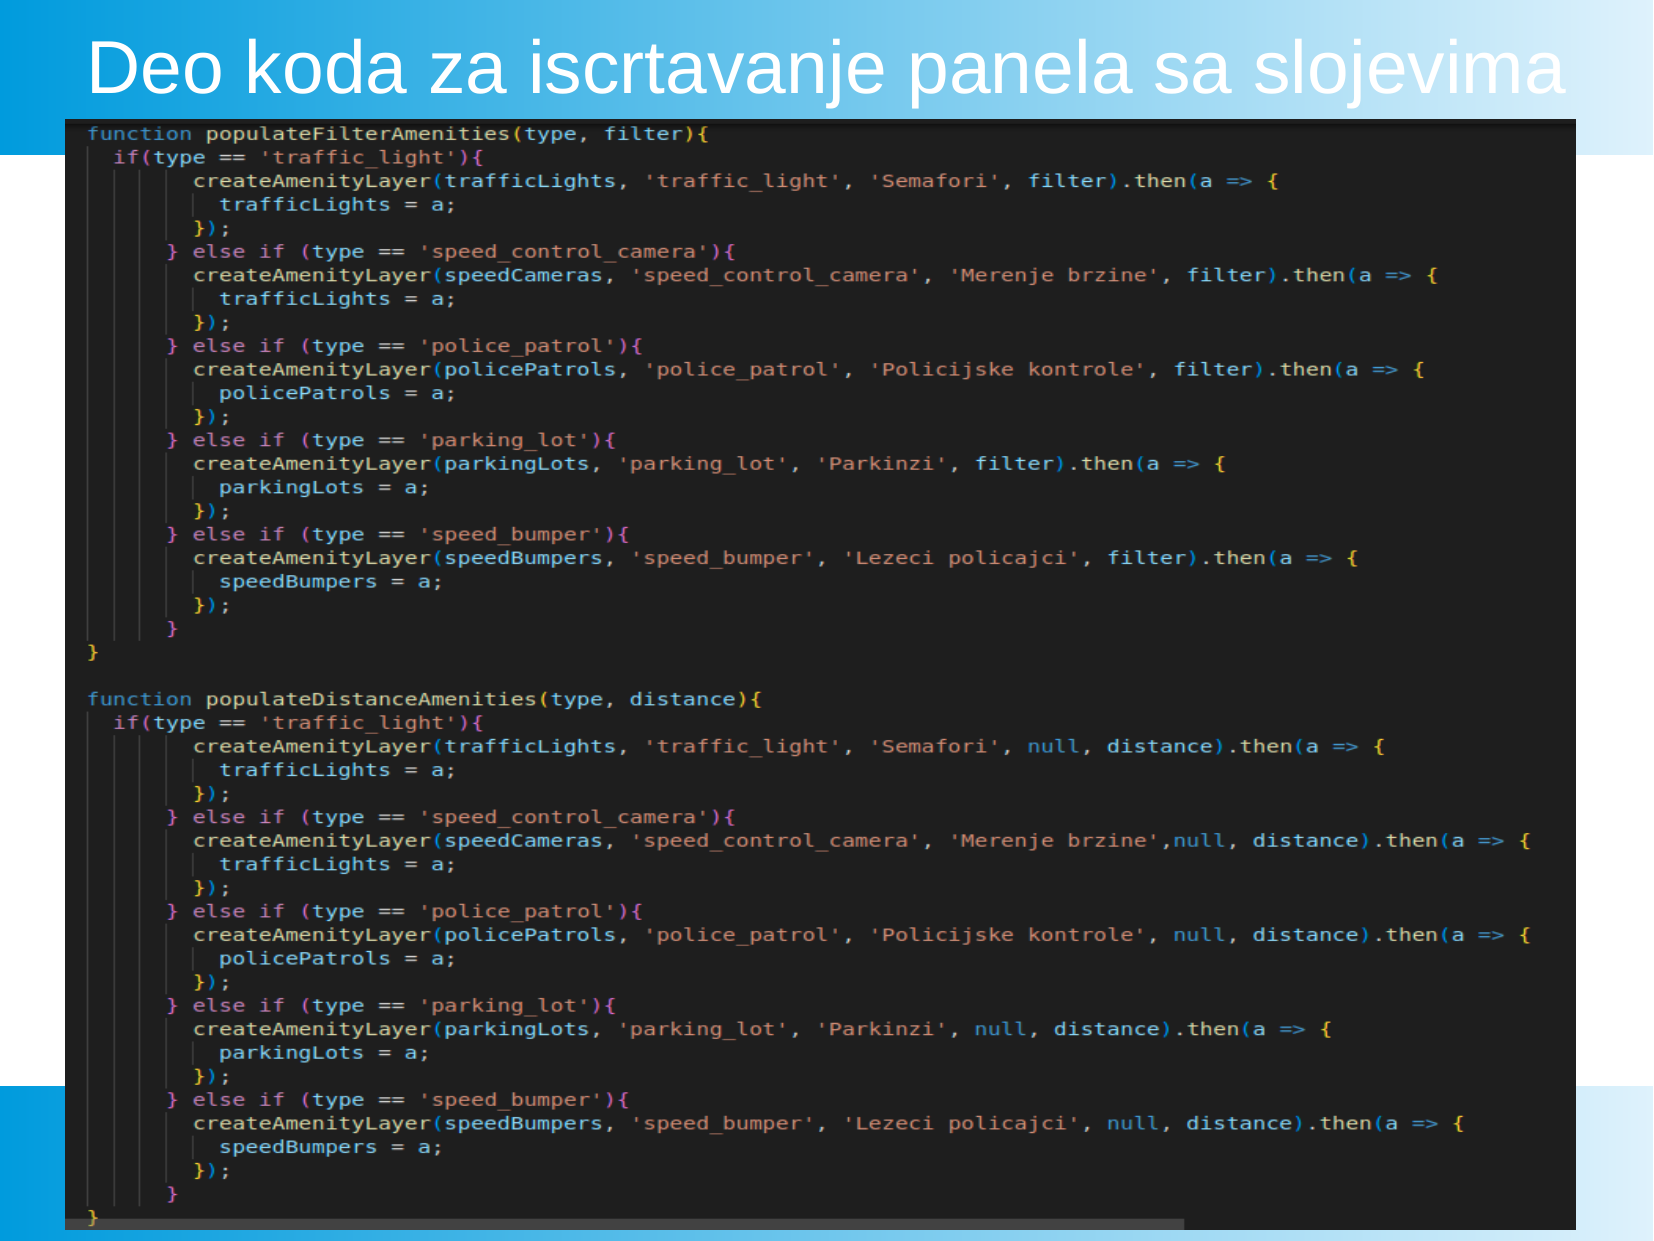

# Deo koda za iscrtavanje panela sa slojevima